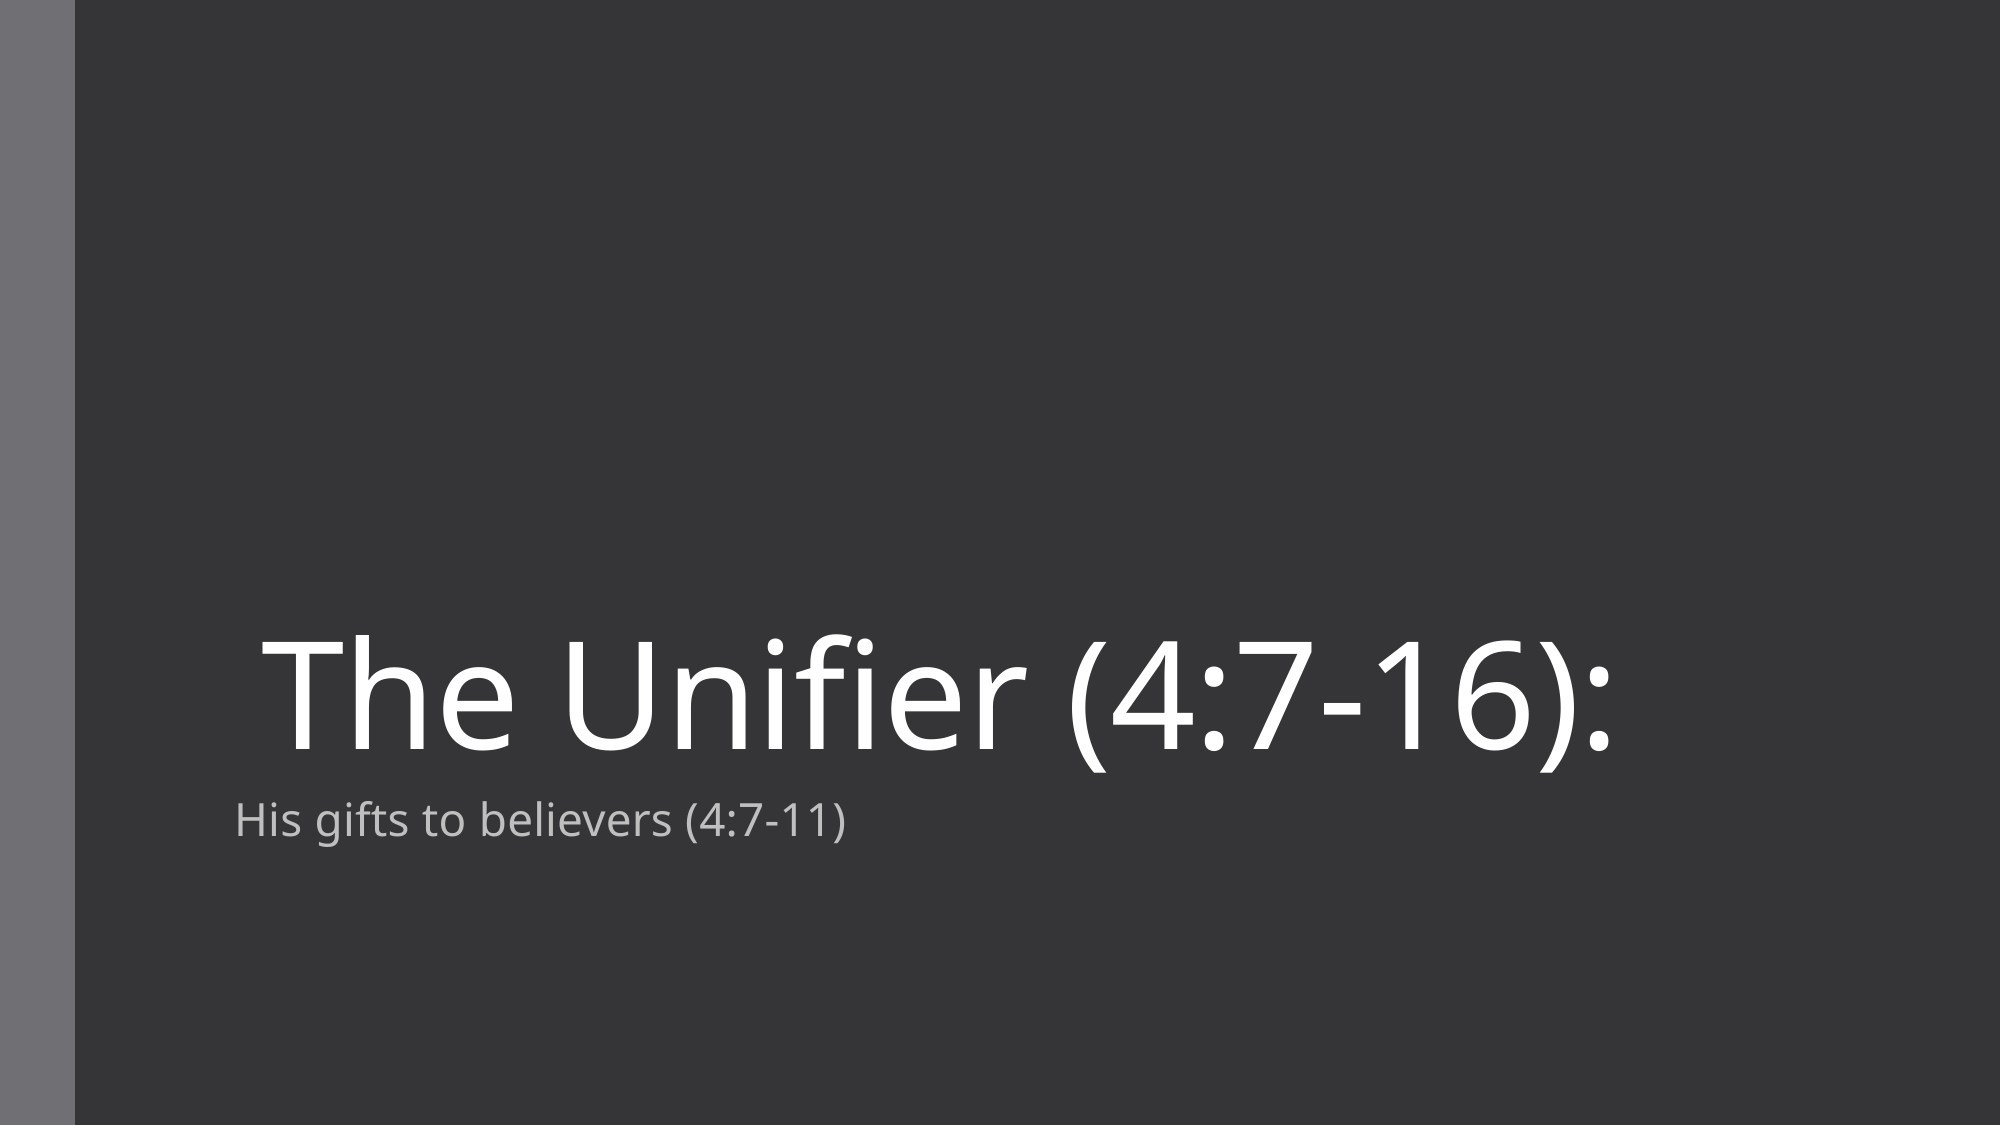

# The Unifier (4:7-16):
 His gifts to believers (4:7-11)